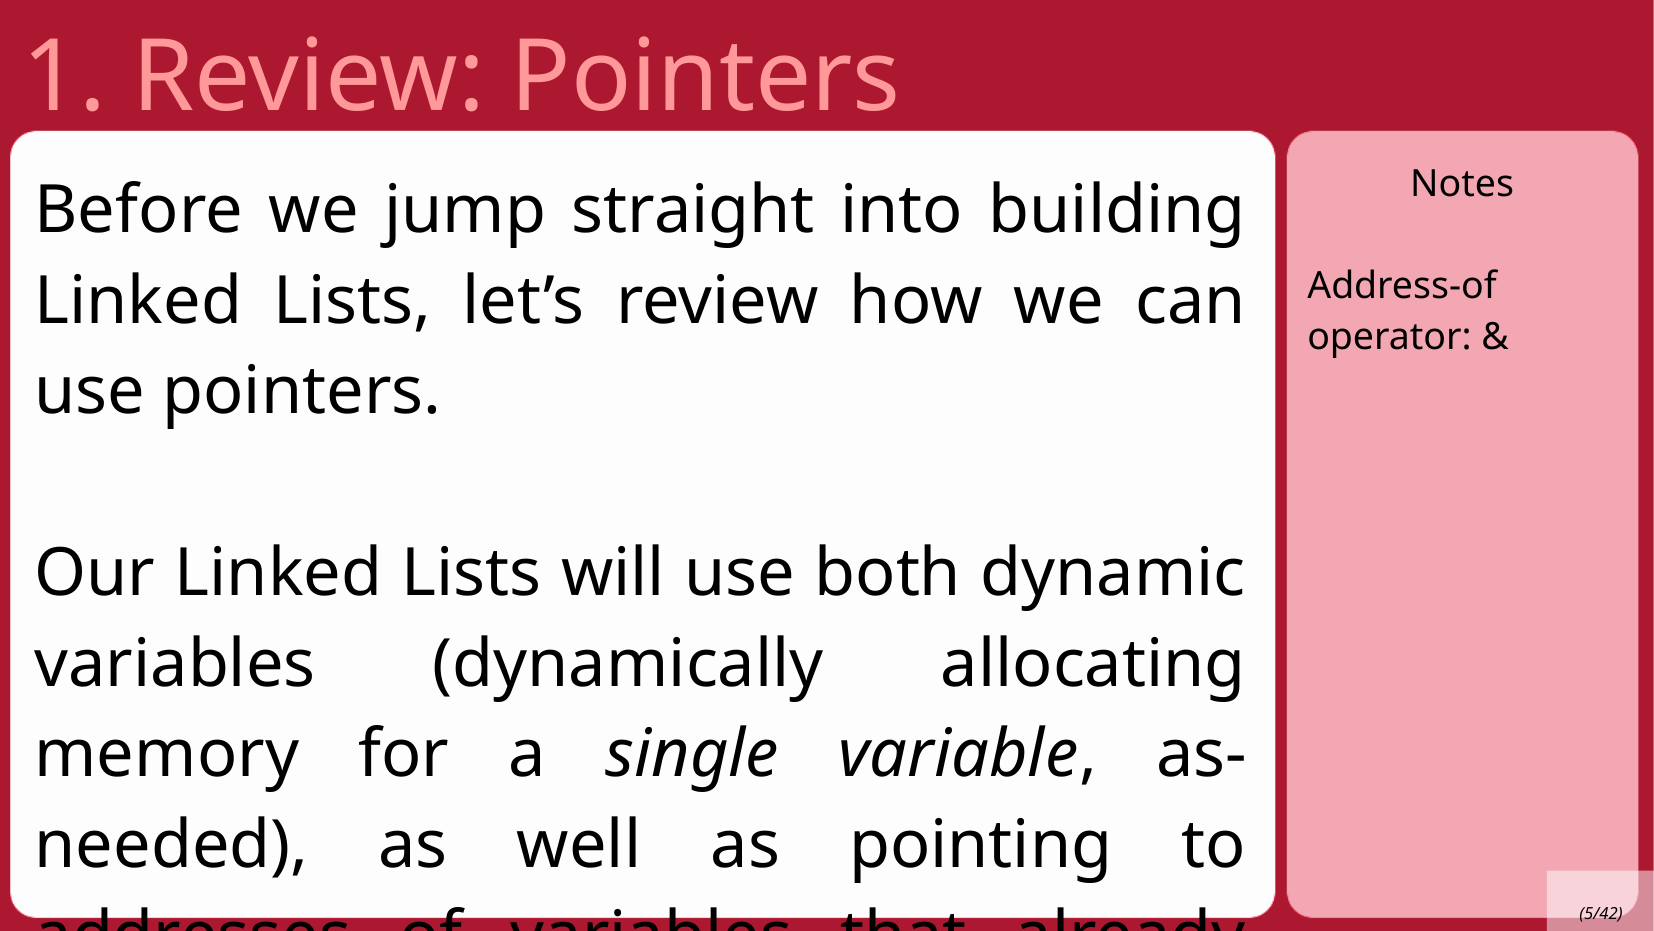

# 1. Review: Pointers
Notes
Address-of operator: &
Before we jump straight into building Linked Lists, let’s review how we can use pointers.
Our Linked Lists will use both dynamic variables (dynamically allocating memory for a single variable, as-needed), as well as pointing to addresses of variables that already exist, with the address-of operator &.